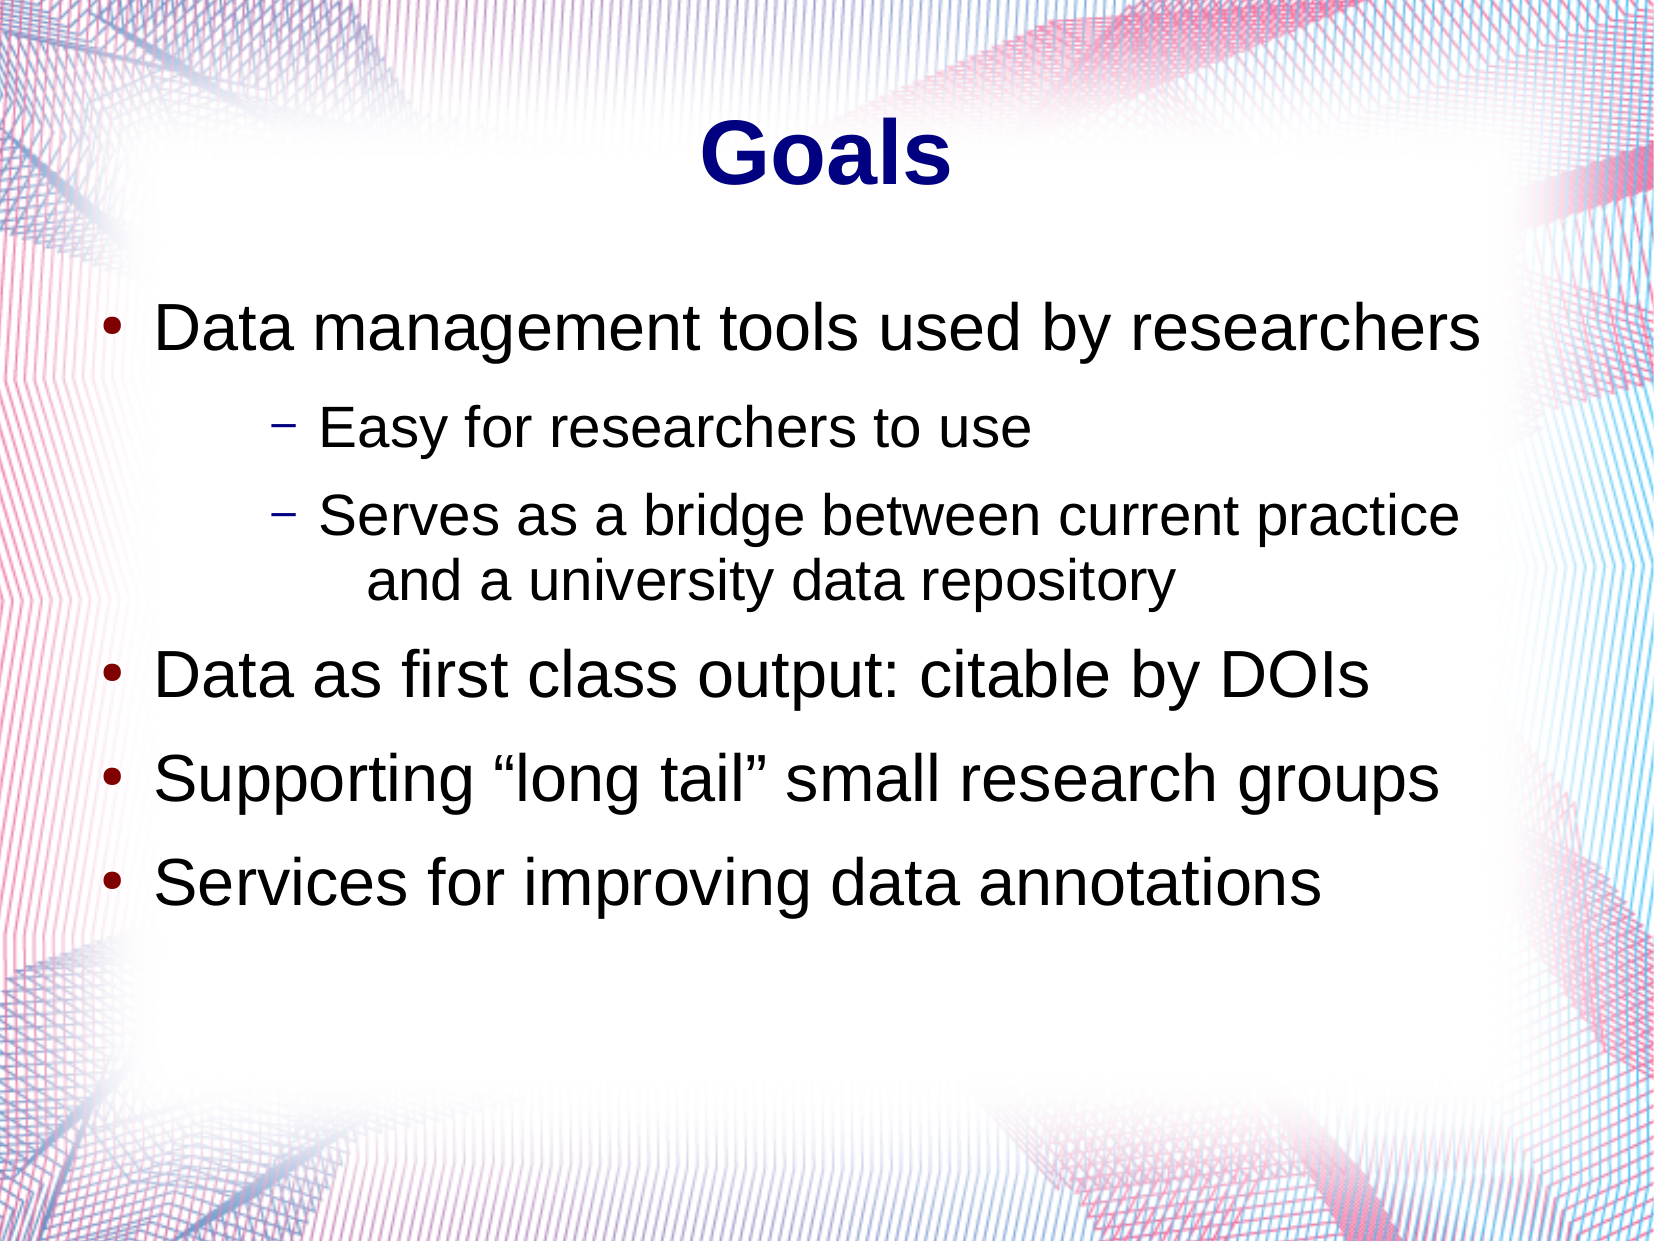

# Goals
Data management tools used by researchers
Easy for researchers to use
Serves as a bridge between current practice and a university data repository
Data as first class output: citable by DOIs
Supporting “long tail” small research groups
Services for improving data annotations